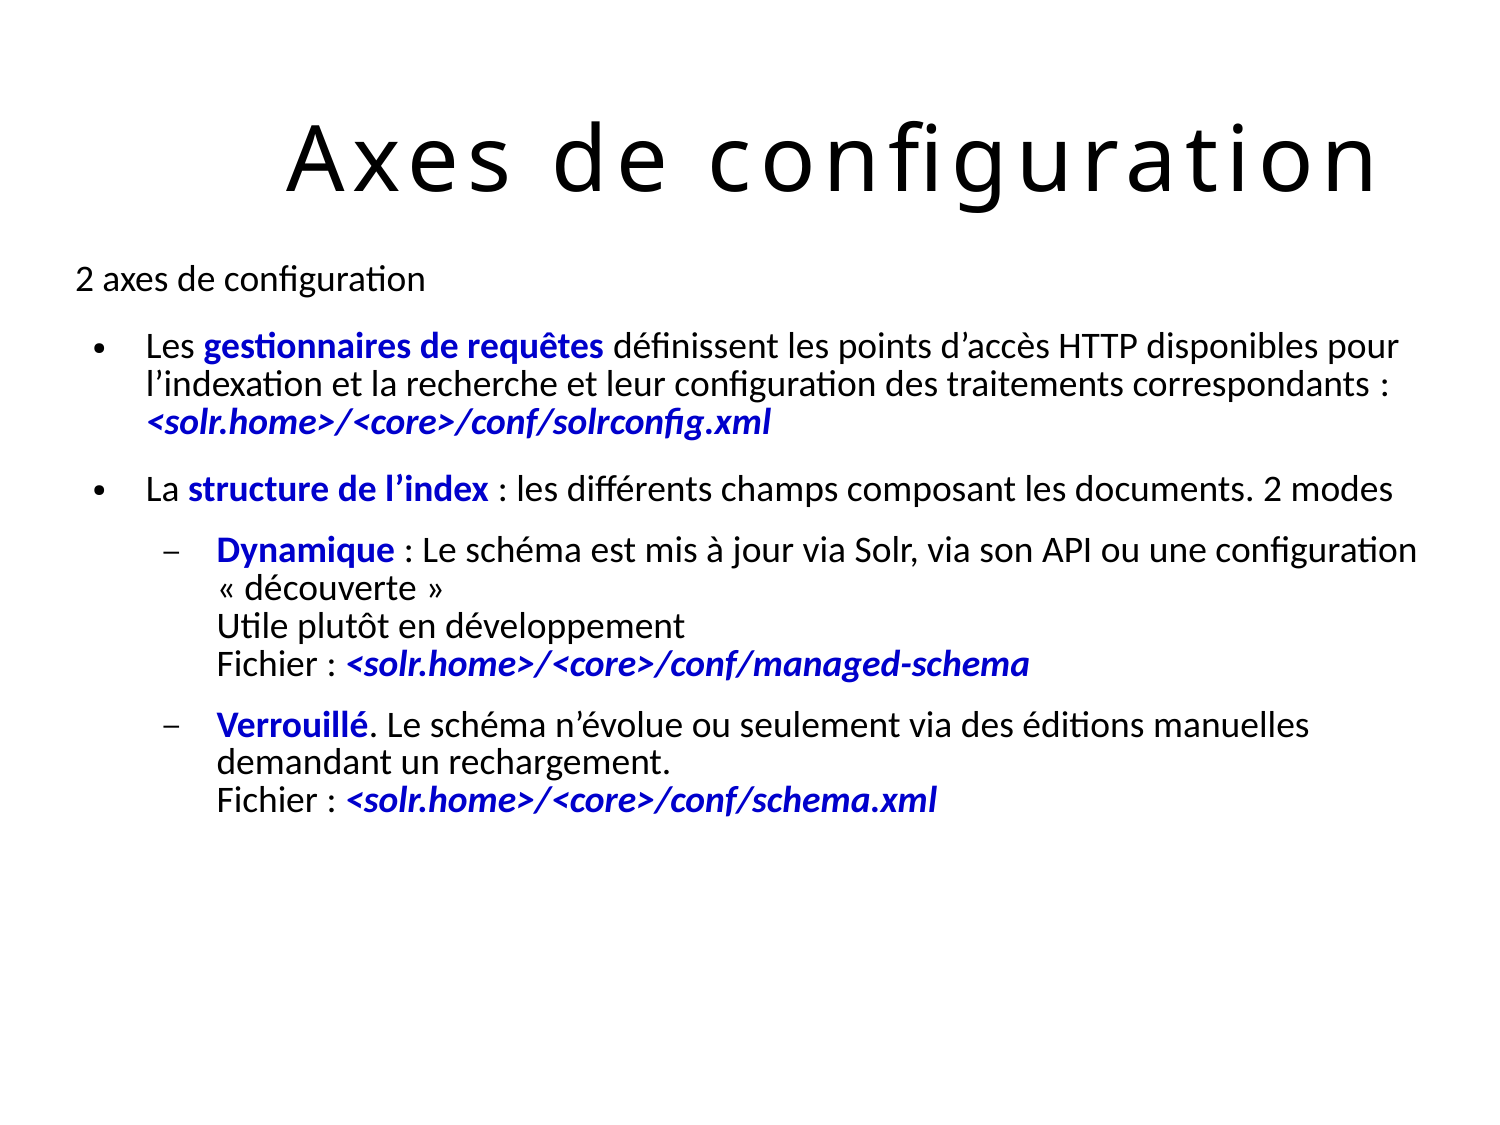

# Axes de configuration
2 axes de configuration
Les gestionnaires de requêtes définissent les points d’accès HTTP disponibles pour l’indexation et la recherche et leur configuration des traitements correspondants :
<solr.home>/<core>/conf/solrconfig.xml
La structure de l’index : les différents champs composant les documents. 2 modes
Dynamique : Le schéma est mis à jour via Solr, via son API ou une configuration « découverte »
Utile plutôt en développement
Fichier : <solr.home>/<core>/conf/managed-schema
Verrouillé. Le schéma n’évolue ou seulement via des éditions manuelles demandant un rechargement.
Fichier : <solr.home>/<core>/conf/schema.xml